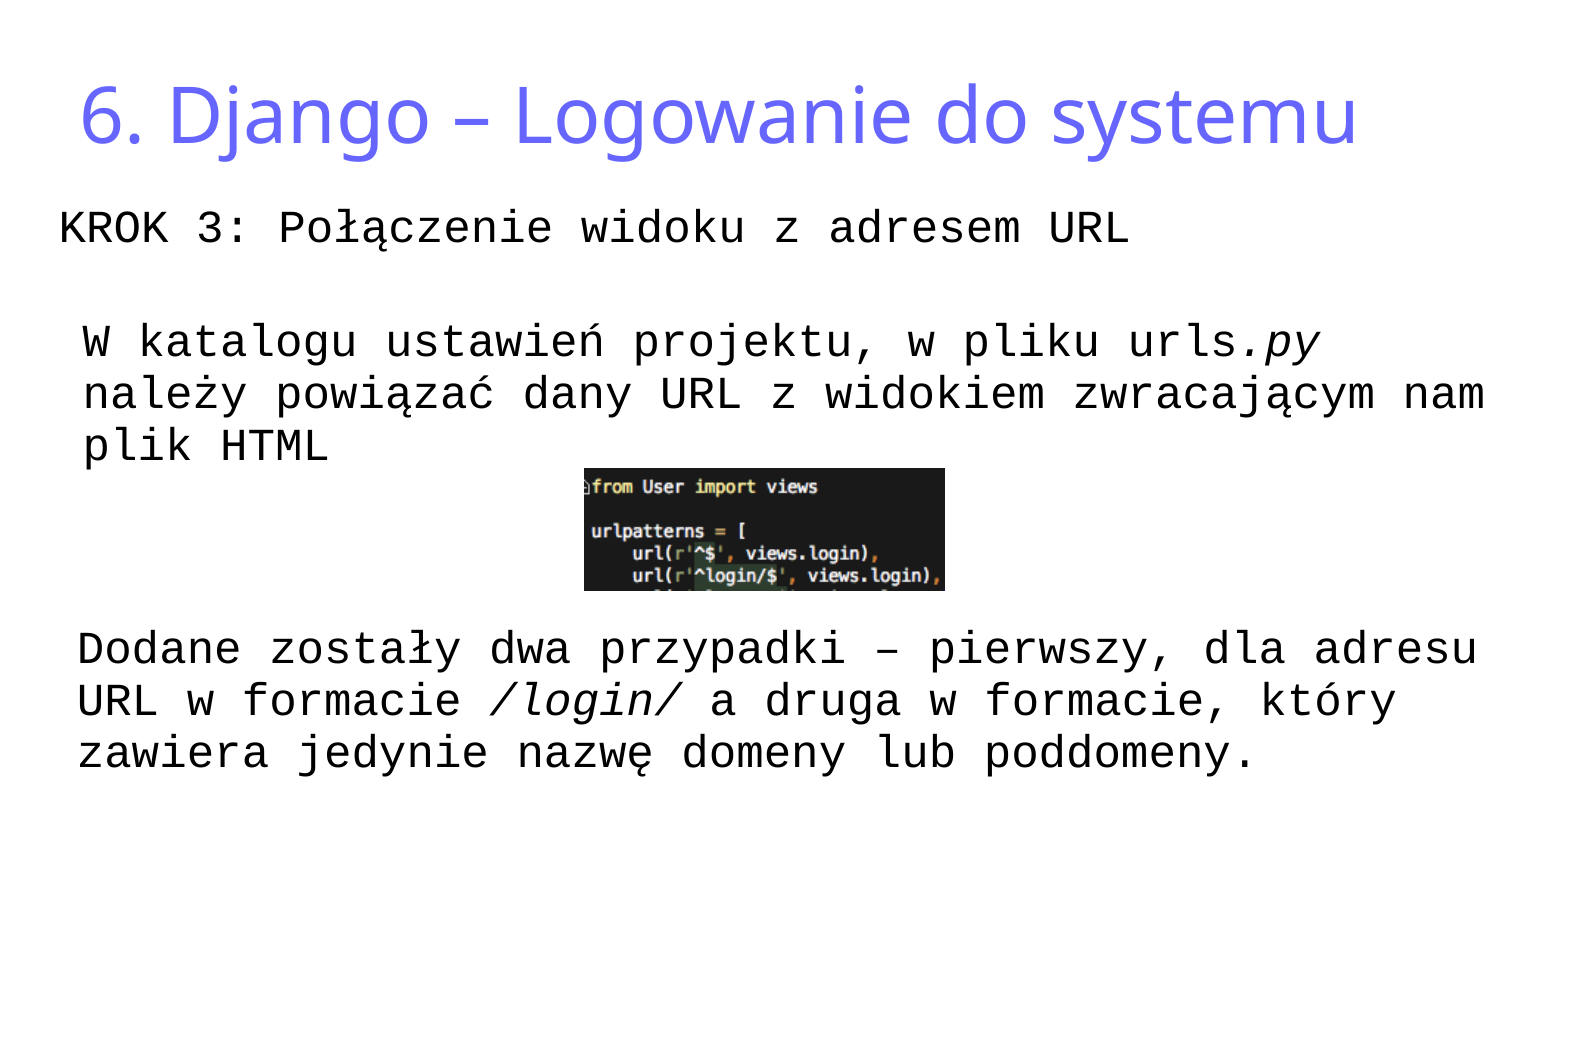

# 6. Django – Logowanie do systemu
KROK 3: Połączenie widoku z adresem URL
W katalogu ustawień projektu, w pliku urls.py należy powiązać dany URL z widokiem zwracającym nam plik HTML
Dodane zostały dwa przypadki – pierwszy, dla adresu URL w formacie /login/ a druga w formacie, który zawiera jedynie nazwę domeny lub poddomeny.